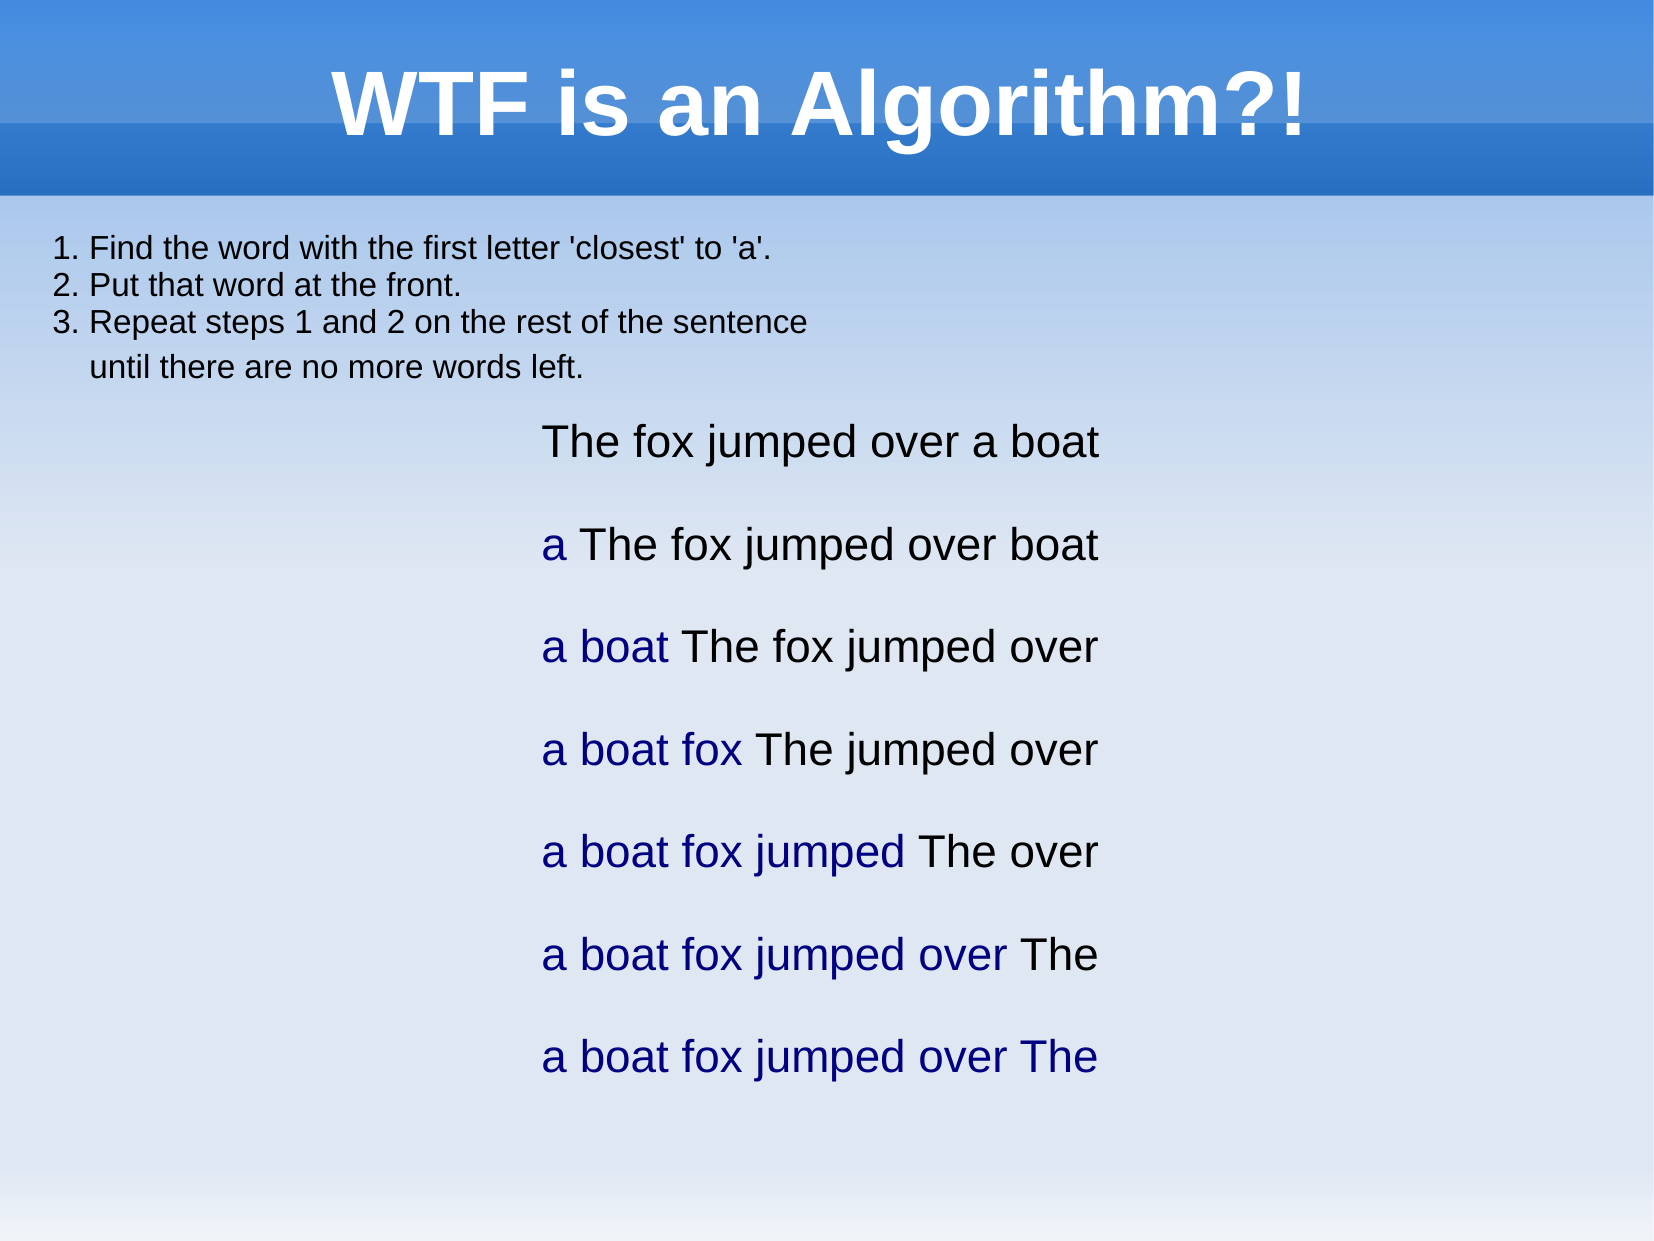

# WTF is an Algorithm?!
1. Find the word with the first letter 'closest' to 'a'.
2. Put that word at the front.
3. Repeat steps 1 and 2 on the rest of the sentence
 until there are no more words left.
The fox jumped over a boat
a The fox jumped over boat
a boat The fox jumped over
a boat fox The jumped over
a boat fox jumped The over
a boat fox jumped over The
a boat fox jumped over The